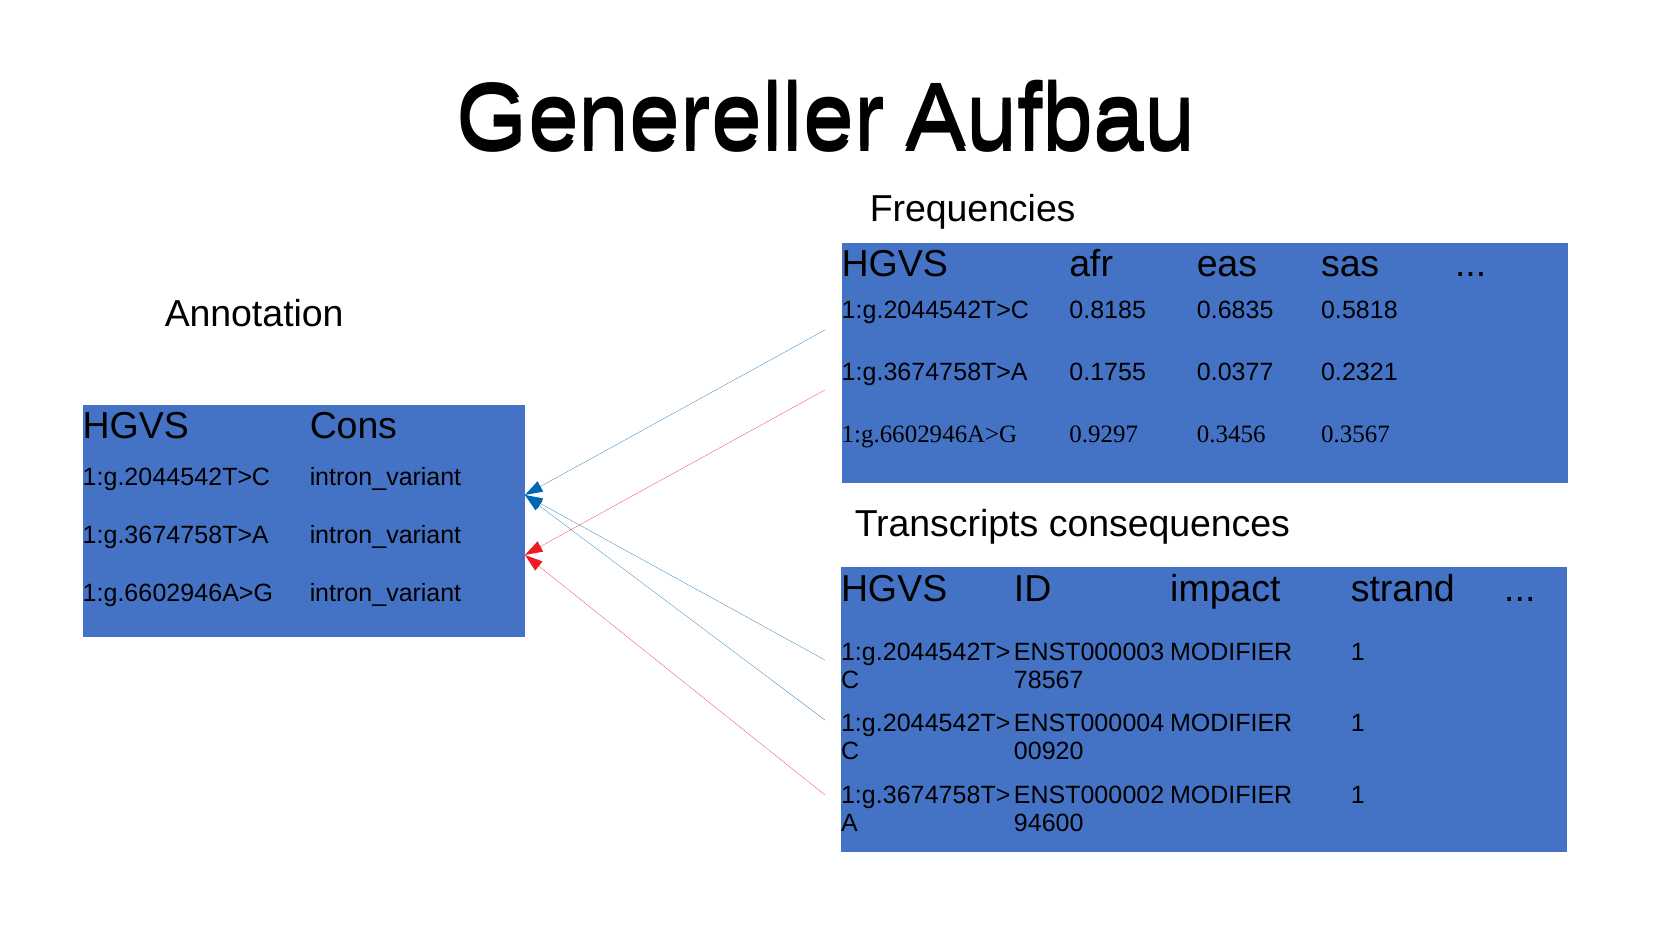

# Genereller Aufbau
Genereller Aufbau
Frequencies
| HGVS | afr | eas | sas | ... |
| --- | --- | --- | --- | --- |
| 1:g.2044542T>C | 0.8185 | 0.6835 | 0.5818 | |
| 1:g.3674758T>A | 0.1755 | 0.0377 | 0.2321 | |
| 1:g.6602946A>G | 0.9297 | 0.3456 | 0.3567 | |
Annotation
| HGVS | Cons |
| --- | --- |
| 1:g.2044542T>C | intron\_variant |
| 1:g.3674758T>A | intron\_variant |
| 1:g.6602946A>G | intron\_variant |
Transcripts consequences
| HGVS | ID | impact | strand | ... |
| --- | --- | --- | --- | --- |
| 1:g.2044542T>C | ENST00000378567 | MODIFIER | 1 | |
| 1:g.2044542T>C | ENST00000400920 | MODIFIER | 1 | |
| 1:g.3674758T>A | ENST00000294600 | MODIFIER | 1 | |